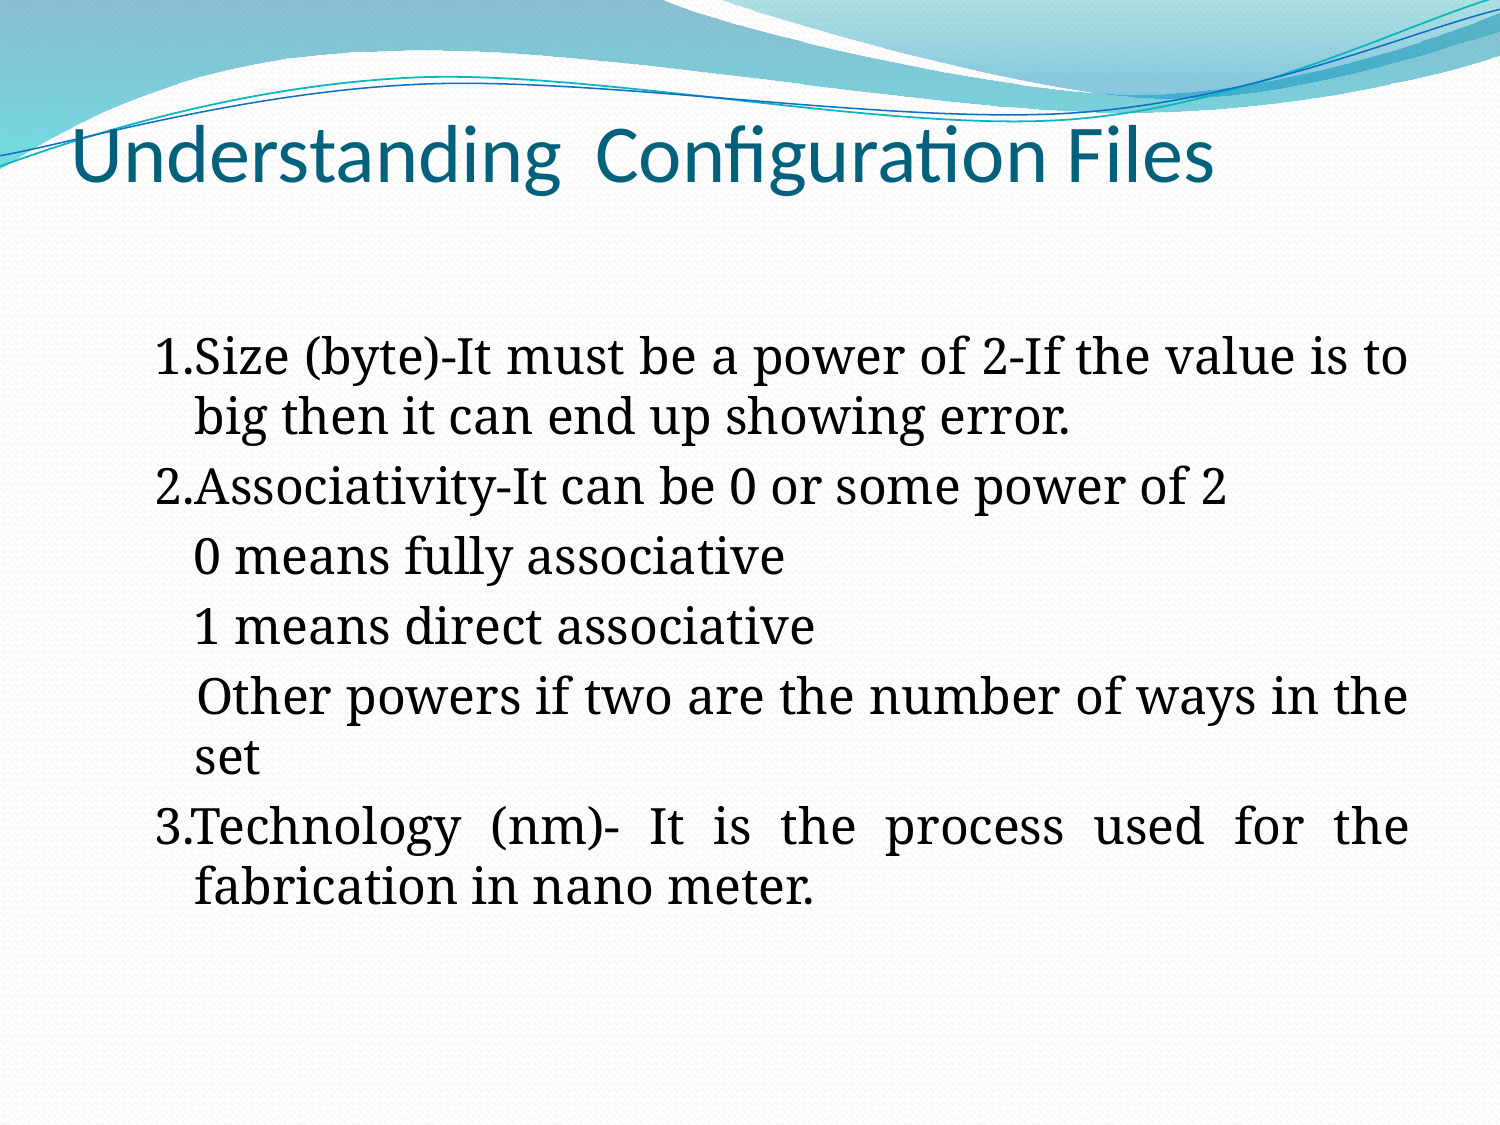

# Understanding 	Configuration Files
1.Size (byte)-It must be a power of 2-If the value is to big then it can end up showing error.
2.Associativity-It can be 0 or some power of 2
 0 means fully associative
 1 means direct associative
 Other powers if two are the number of ways in the set
3.Technology (nm)- It is the process used for the fabrication in nano meter.